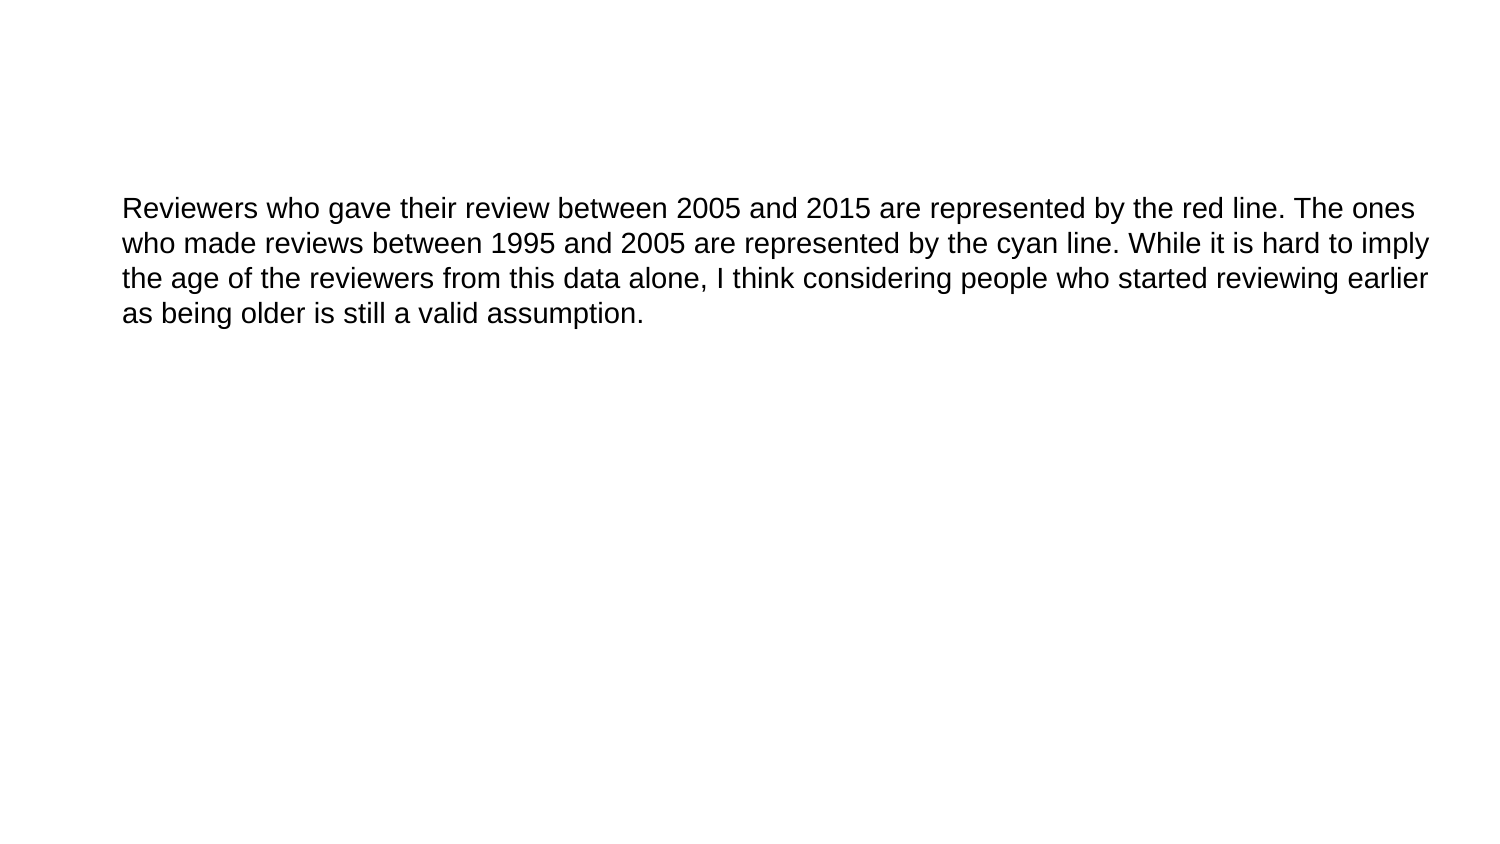

# Reviewers who gave their review between 2005 and 2015 are represented by the red line. The ones who made reviews between 1995 and 2005 are represented by the cyan line. While it is hard to imply the age of the reviewers from this data alone, I think considering people who started reviewing earlier as being older is still a valid assumption.